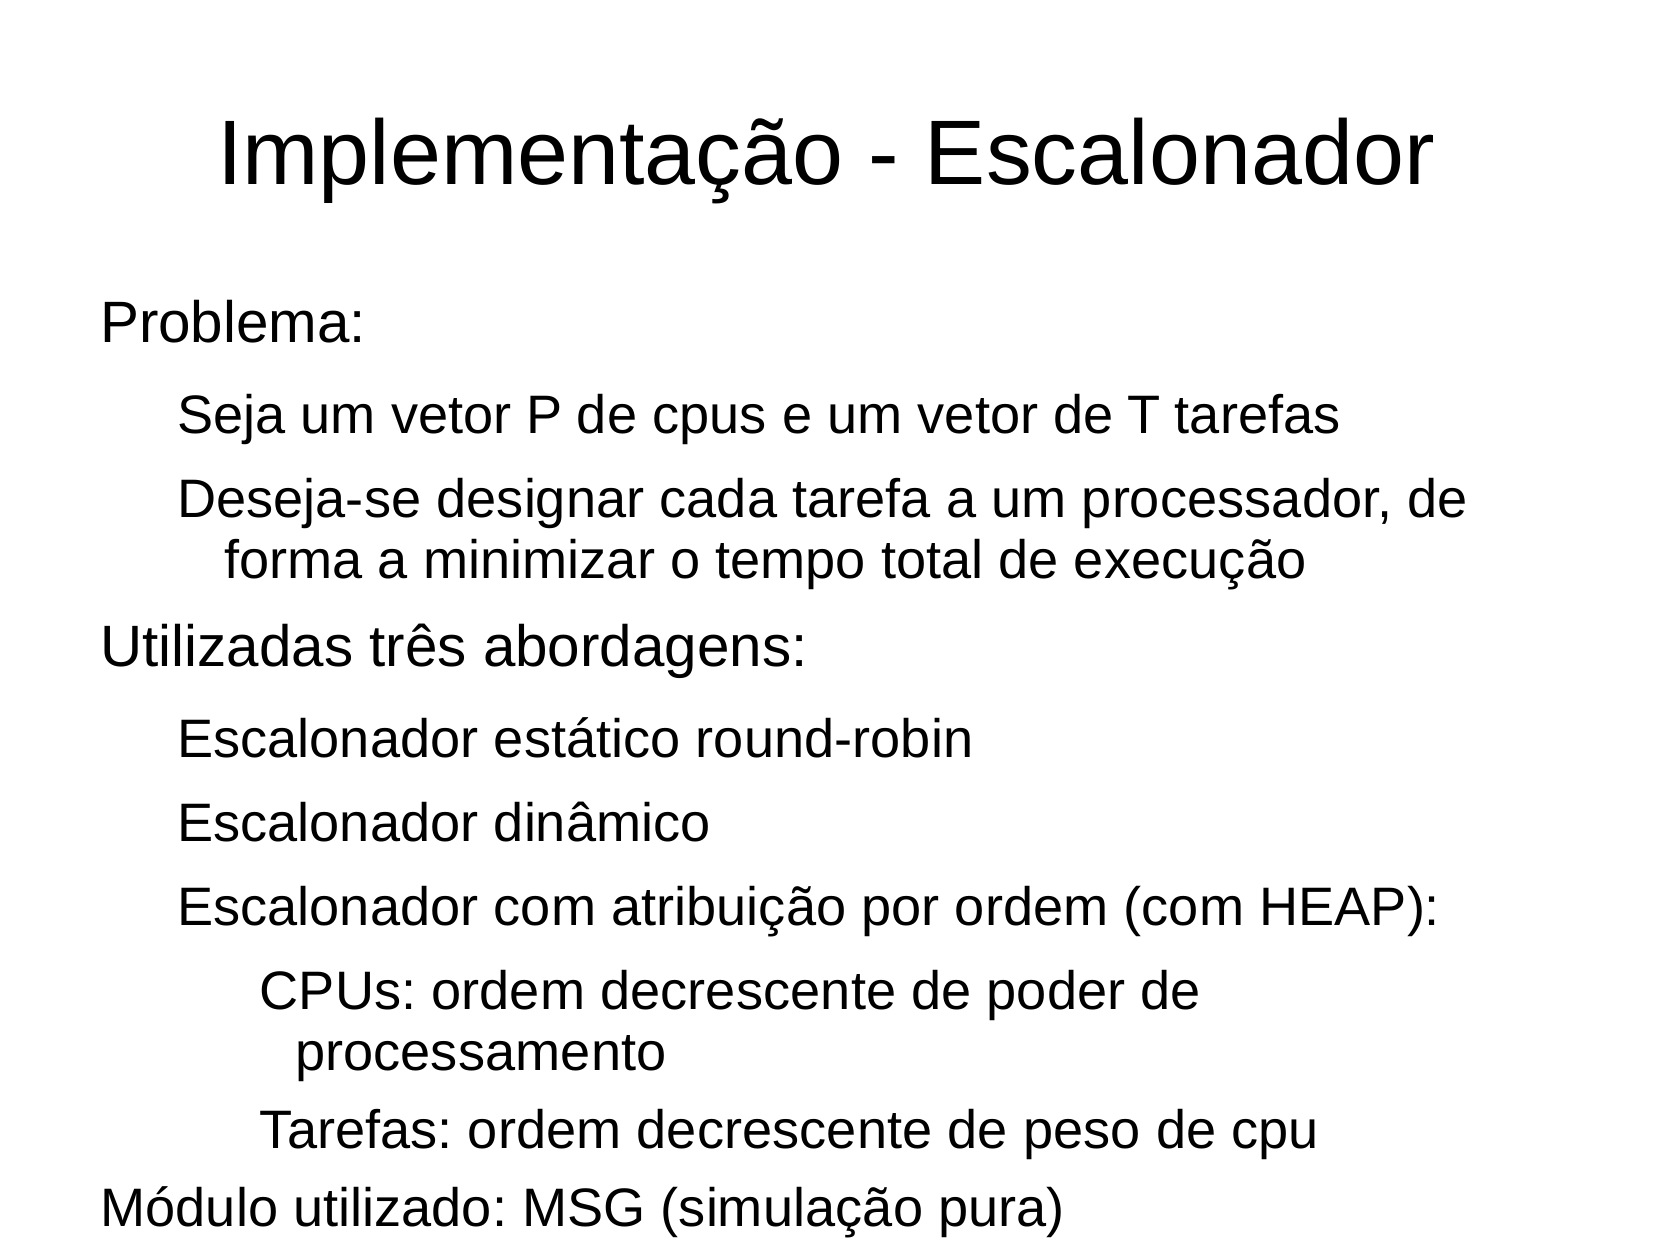

# Implementação - Escalonador
Problema:
Seja um vetor P de cpus e um vetor de T tarefas
Deseja-se designar cada tarefa a um processador, de forma a minimizar o tempo total de execução
Utilizadas três abordagens:
Escalonador estático round-robin
Escalonador dinâmico
Escalonador com atribuição por ordem (com HEAP):
CPUs: ordem decrescente de poder de processamento
Tarefas: ordem decrescente de peso de cpu
Módulo utilizado: MSG (simulação pura)